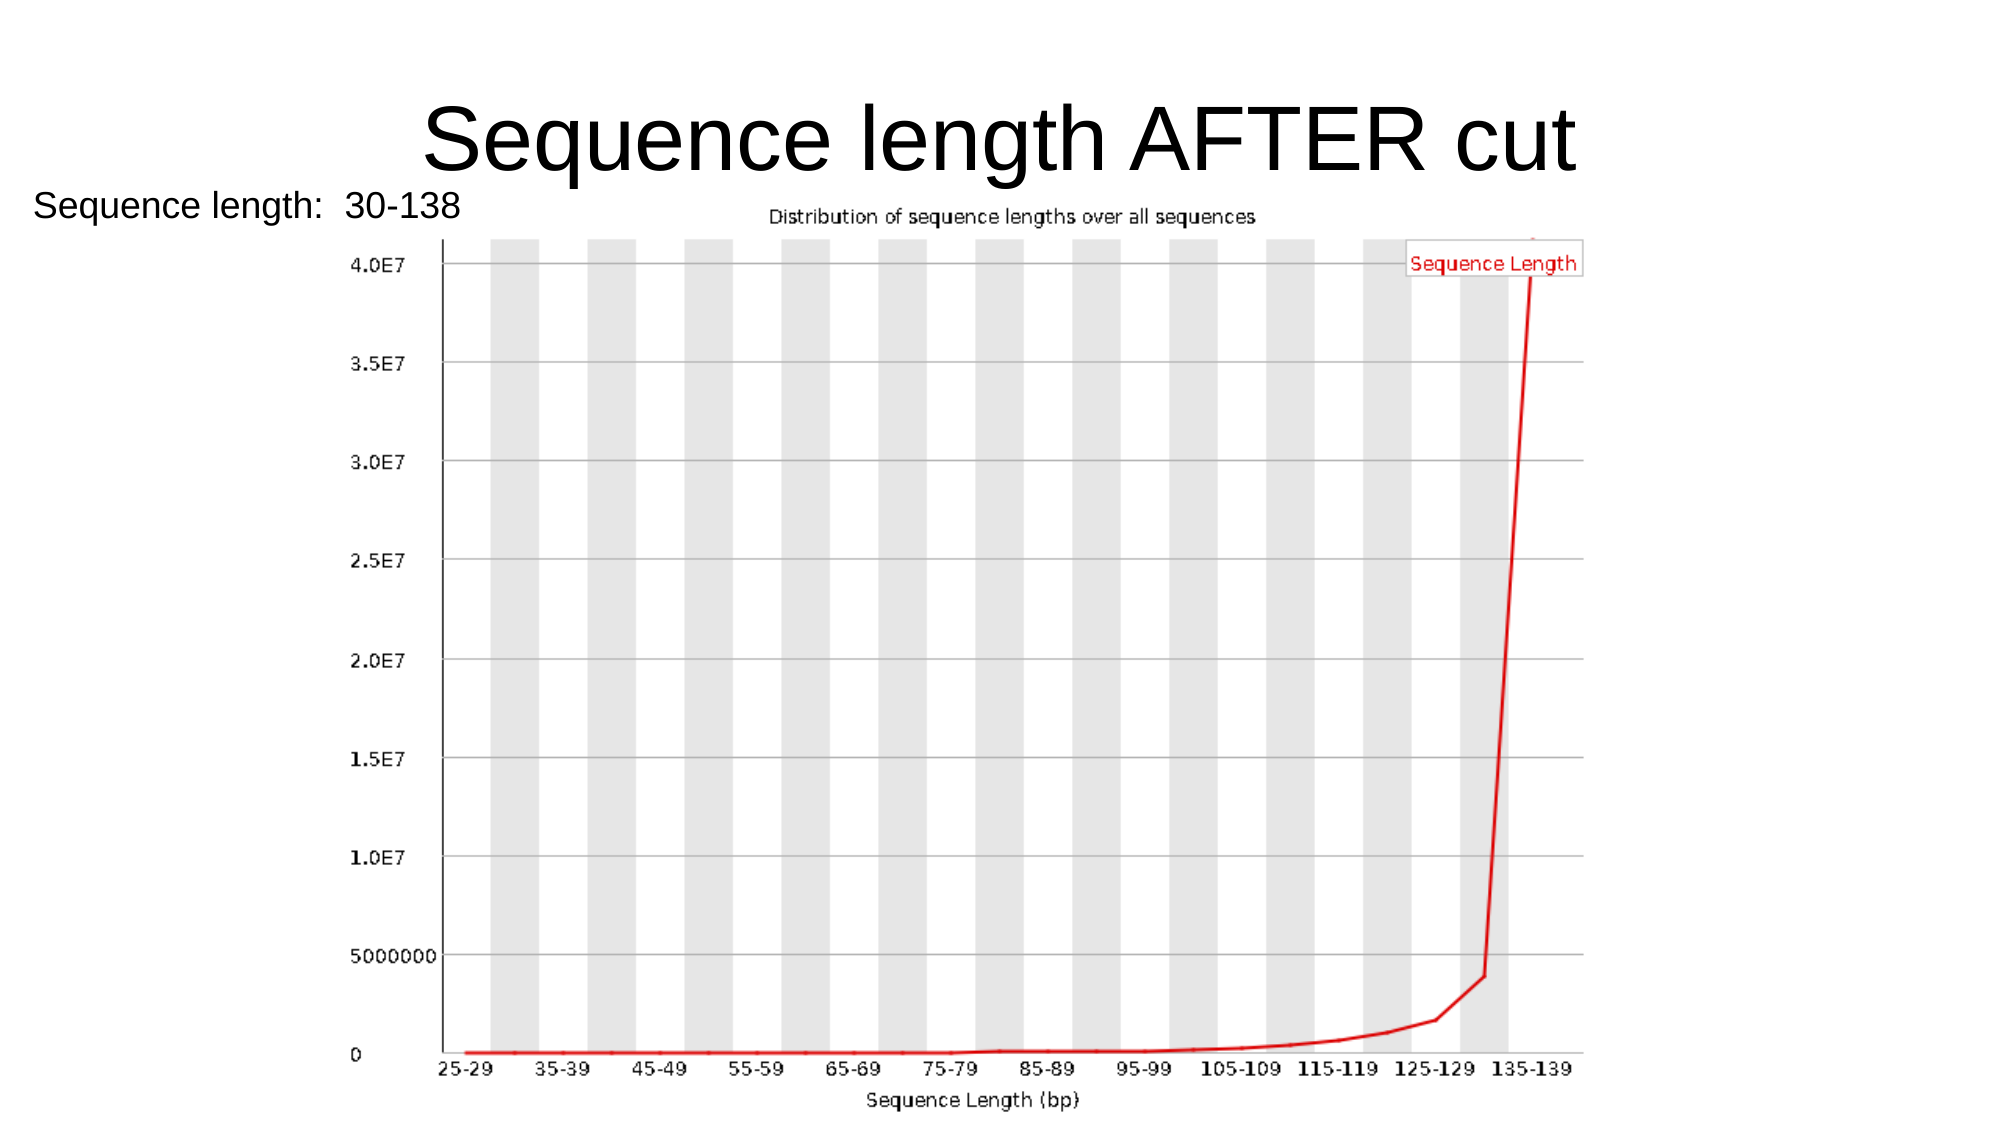

# Sequence length AFTER cut
Sequence length: 30-138